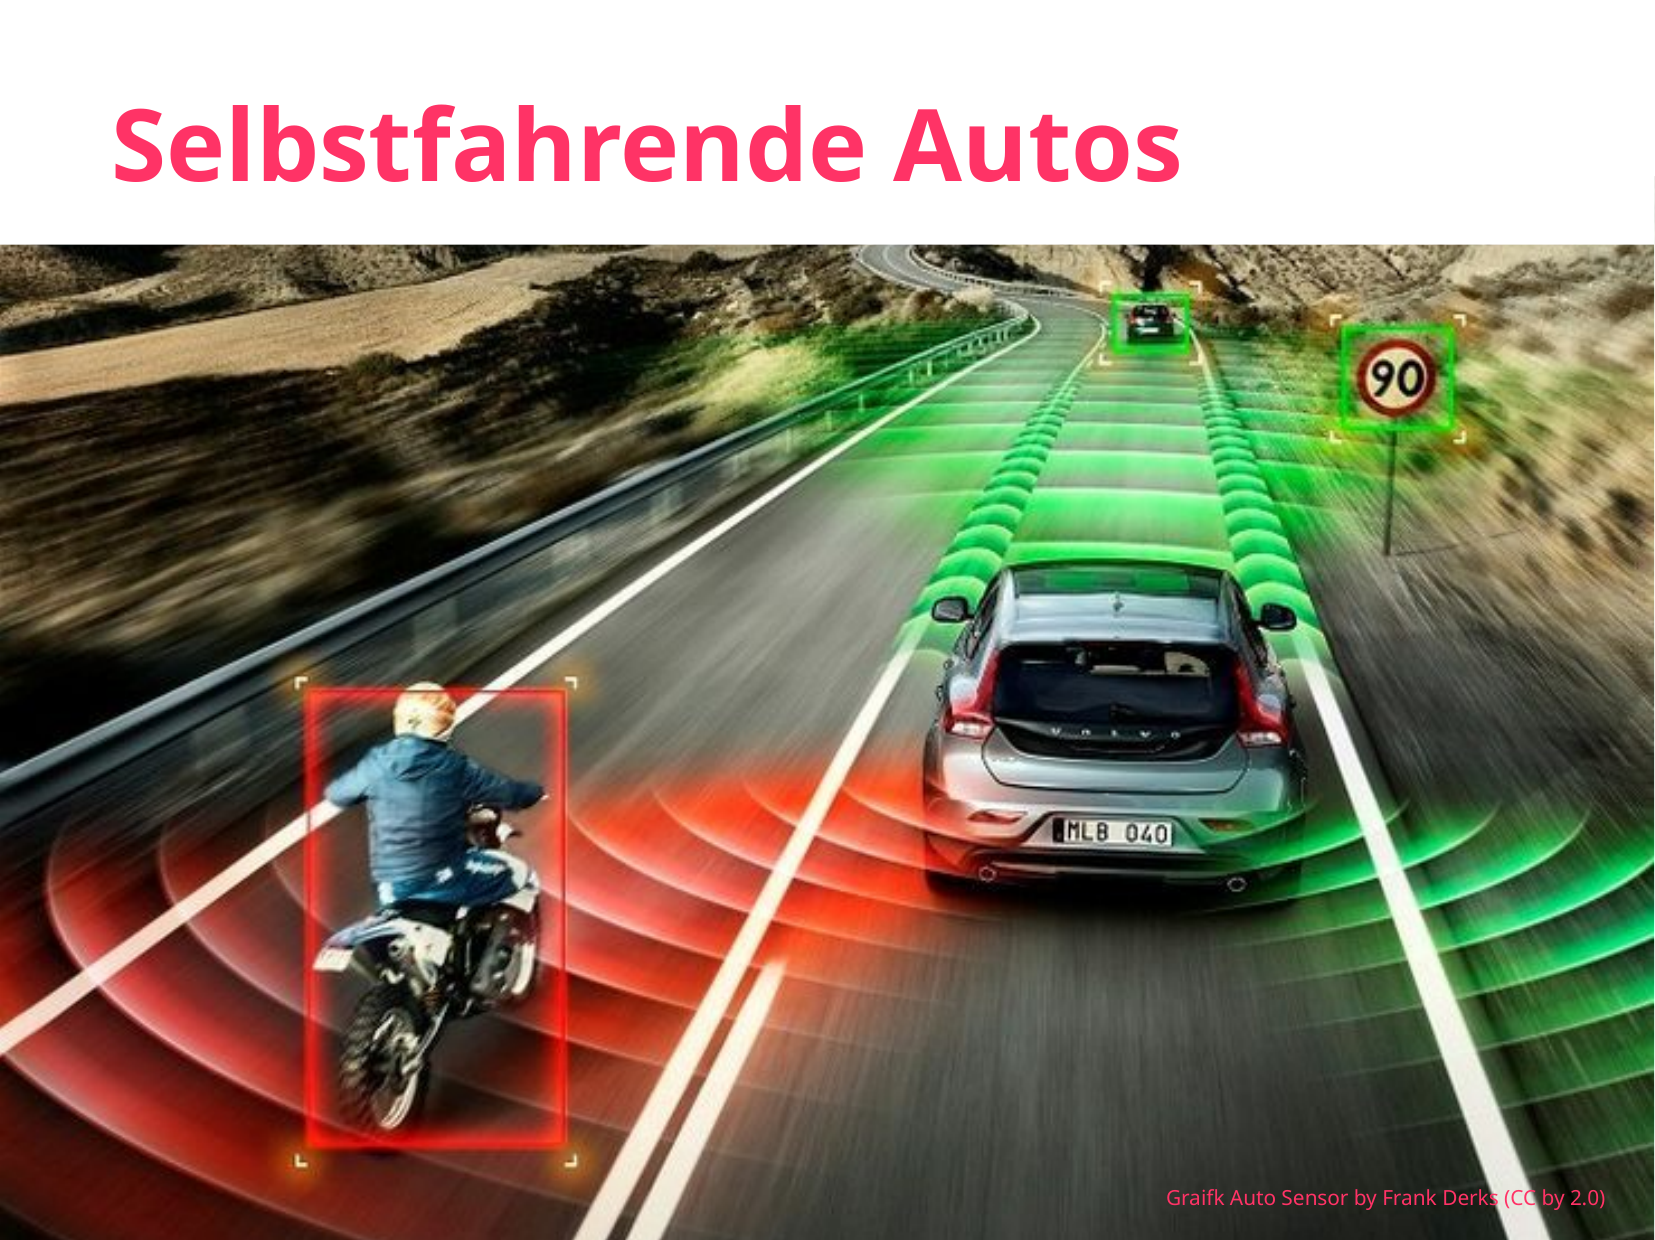

Selbstfahrende Autos
Graifk Auto Sensor by Frank Derks (CC by 2.0)